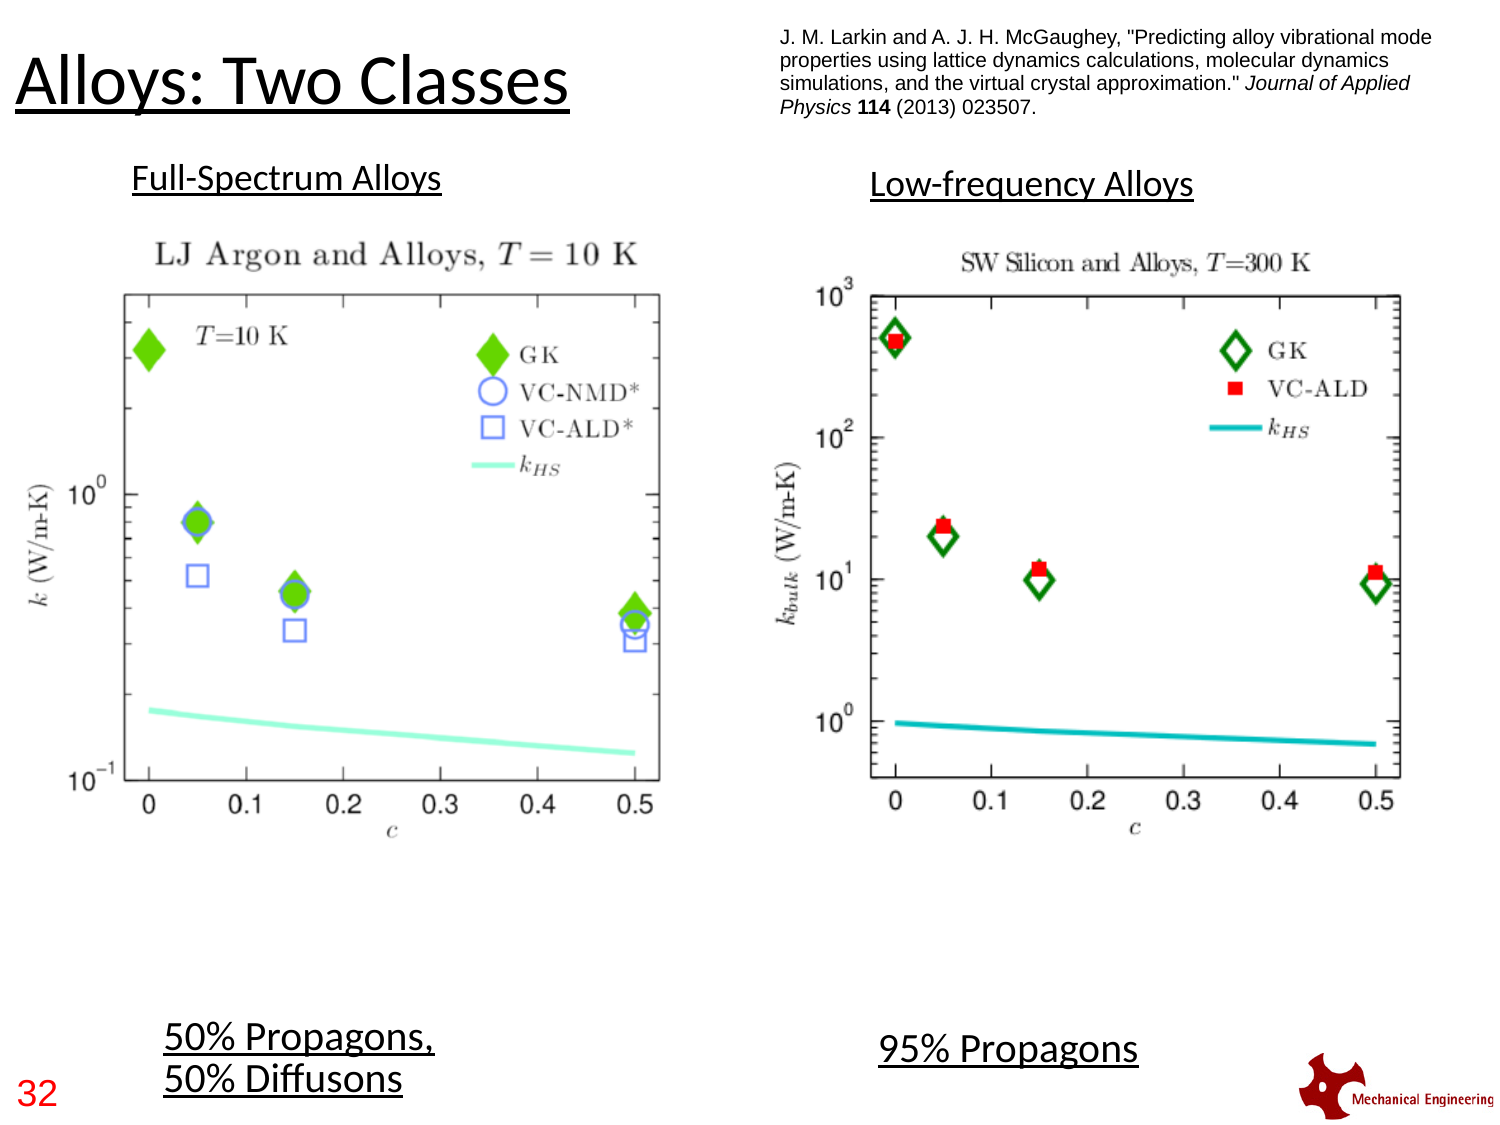

J. M. Larkin and A. J. H. McGaughey, "Predicting alloy vibrational mode properties using lattice dynamics calculations, molecular dynamics simulations, and the virtual crystal approximation." Journal of Applied Physics 114 (2013) 023507.
# Alloys: Two Classes
Full-Spectrum Alloys
Low-frequency Alloys
50% Propagons,
50% Diffusons
95% Propagons